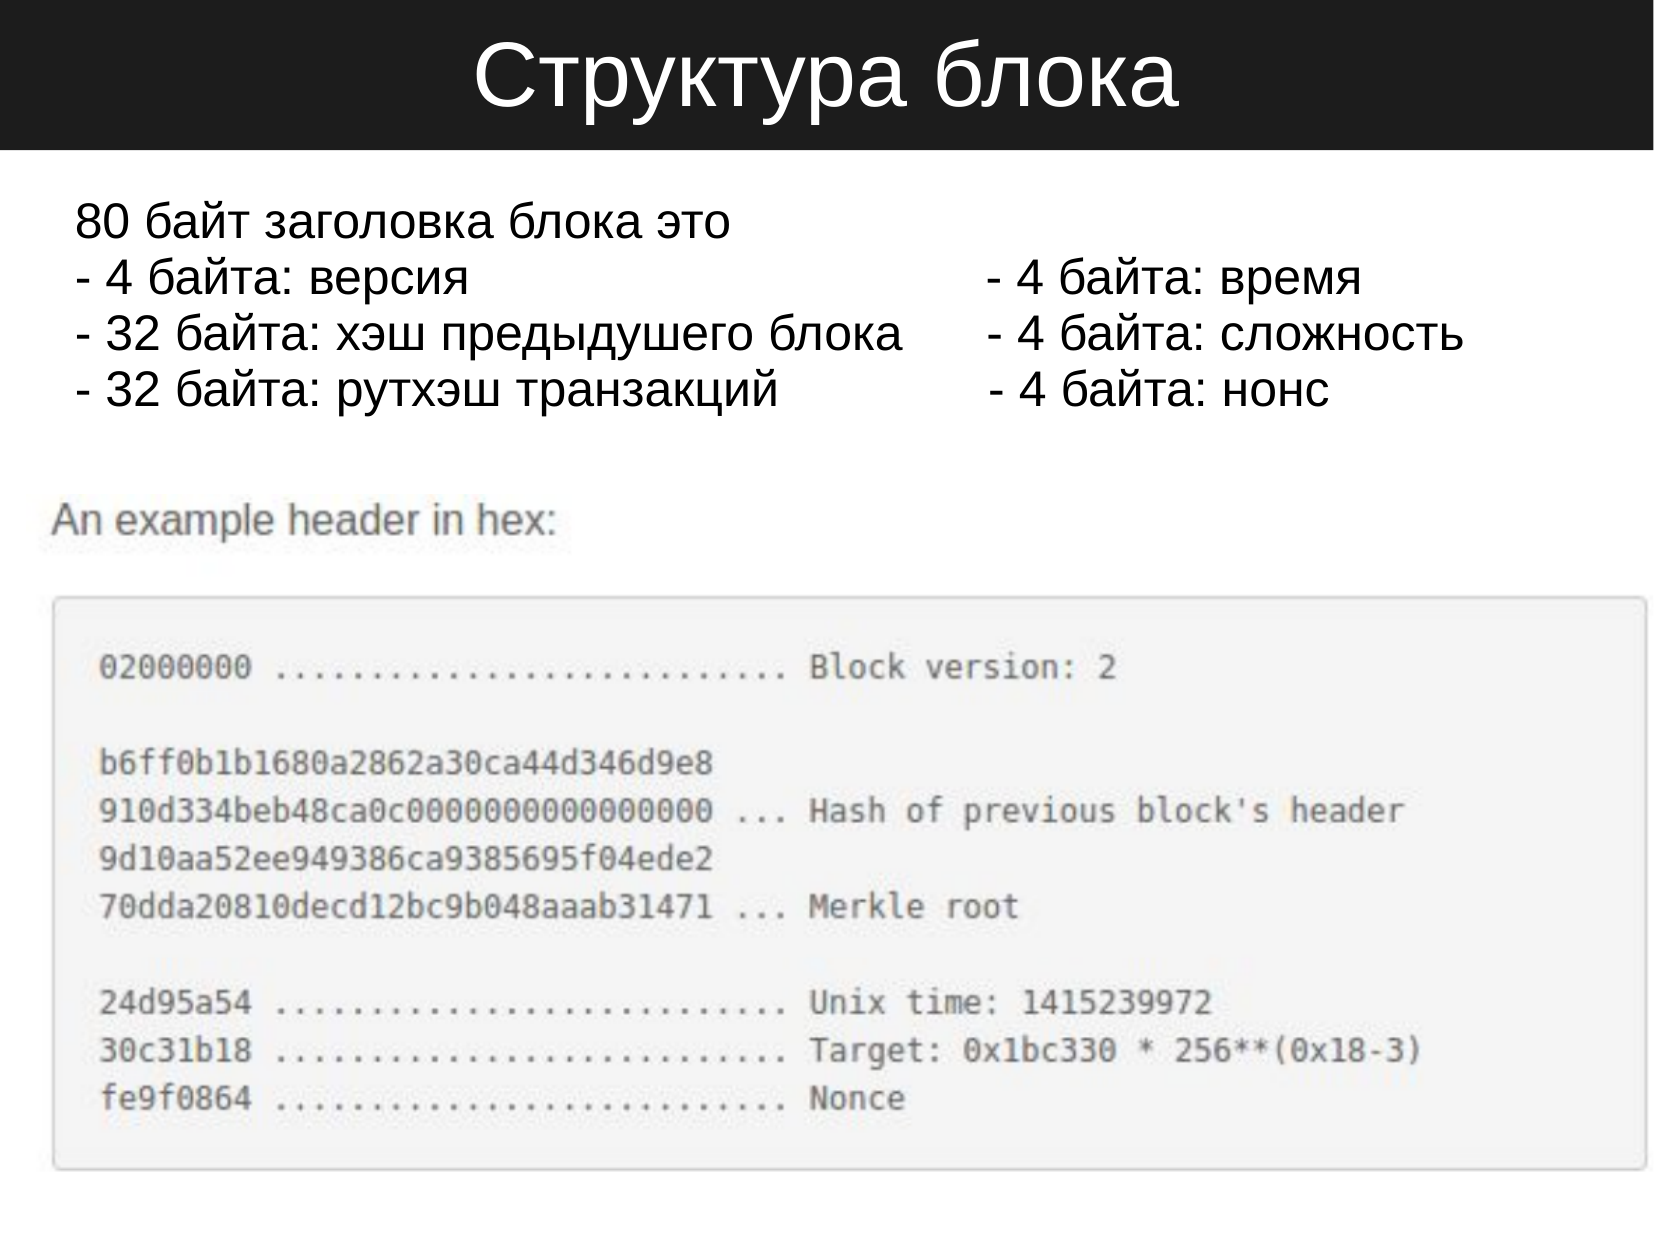

# Структура блока
80 байт заголовка блока это
- 4 байта: версия - 4 байта: время
- 32 байта: хэш предыдушего блока - 4 байта: сложность
- 32 байта: рутхэш транзакций - 4 байта: нонс